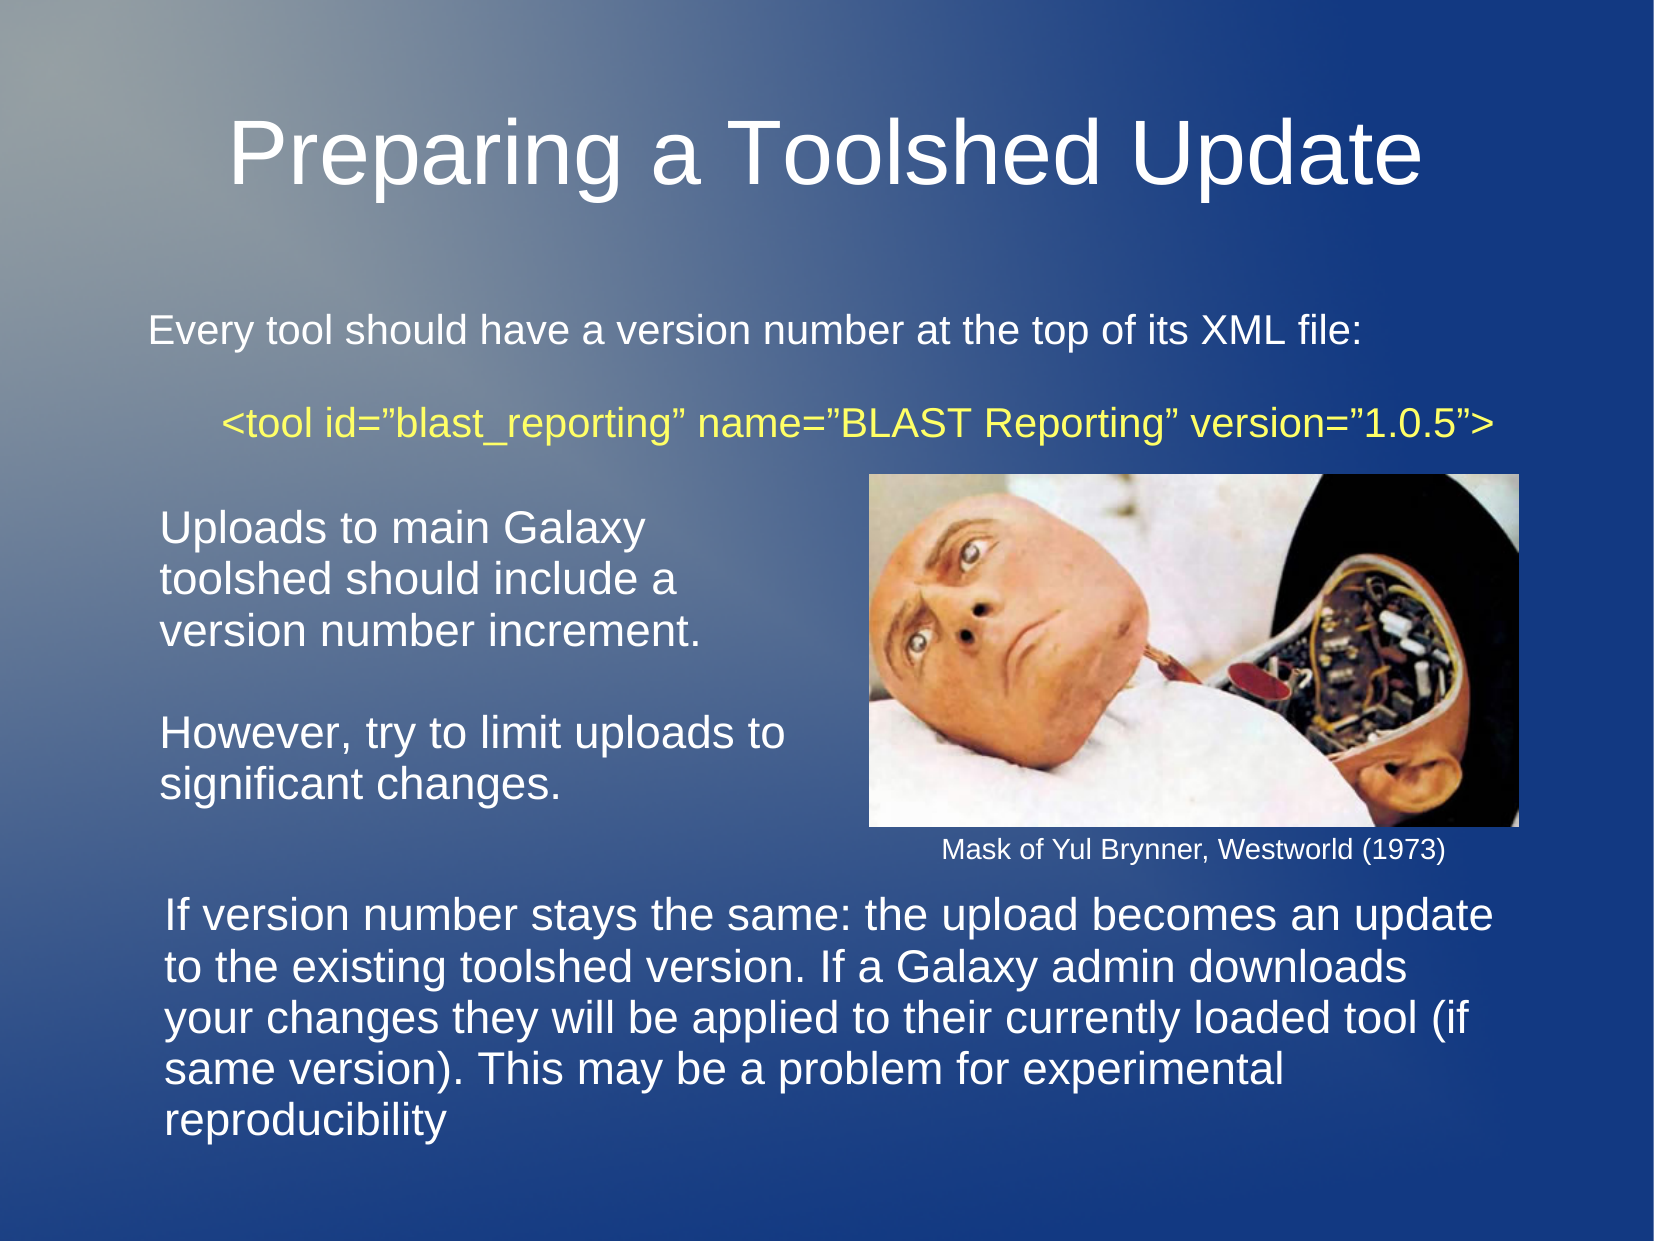

# Preparing a Toolshed Update
Every tool should have a version number at the top of its XML file:
	<tool id=”blast_reporting” name=”BLAST Reporting” version=”1.0.5”>
Mask of Yul Brynner, Westworld (1973)
Uploads to main Galaxy toolshed should include a version number increment.
However, try to limit uploads to significant changes.
If version number stays the same: the upload becomes an update to the existing toolshed version. If a Galaxy admin downloads your changes they will be applied to their currently loaded tool (if same version). This may be a problem for experimental reproducibility